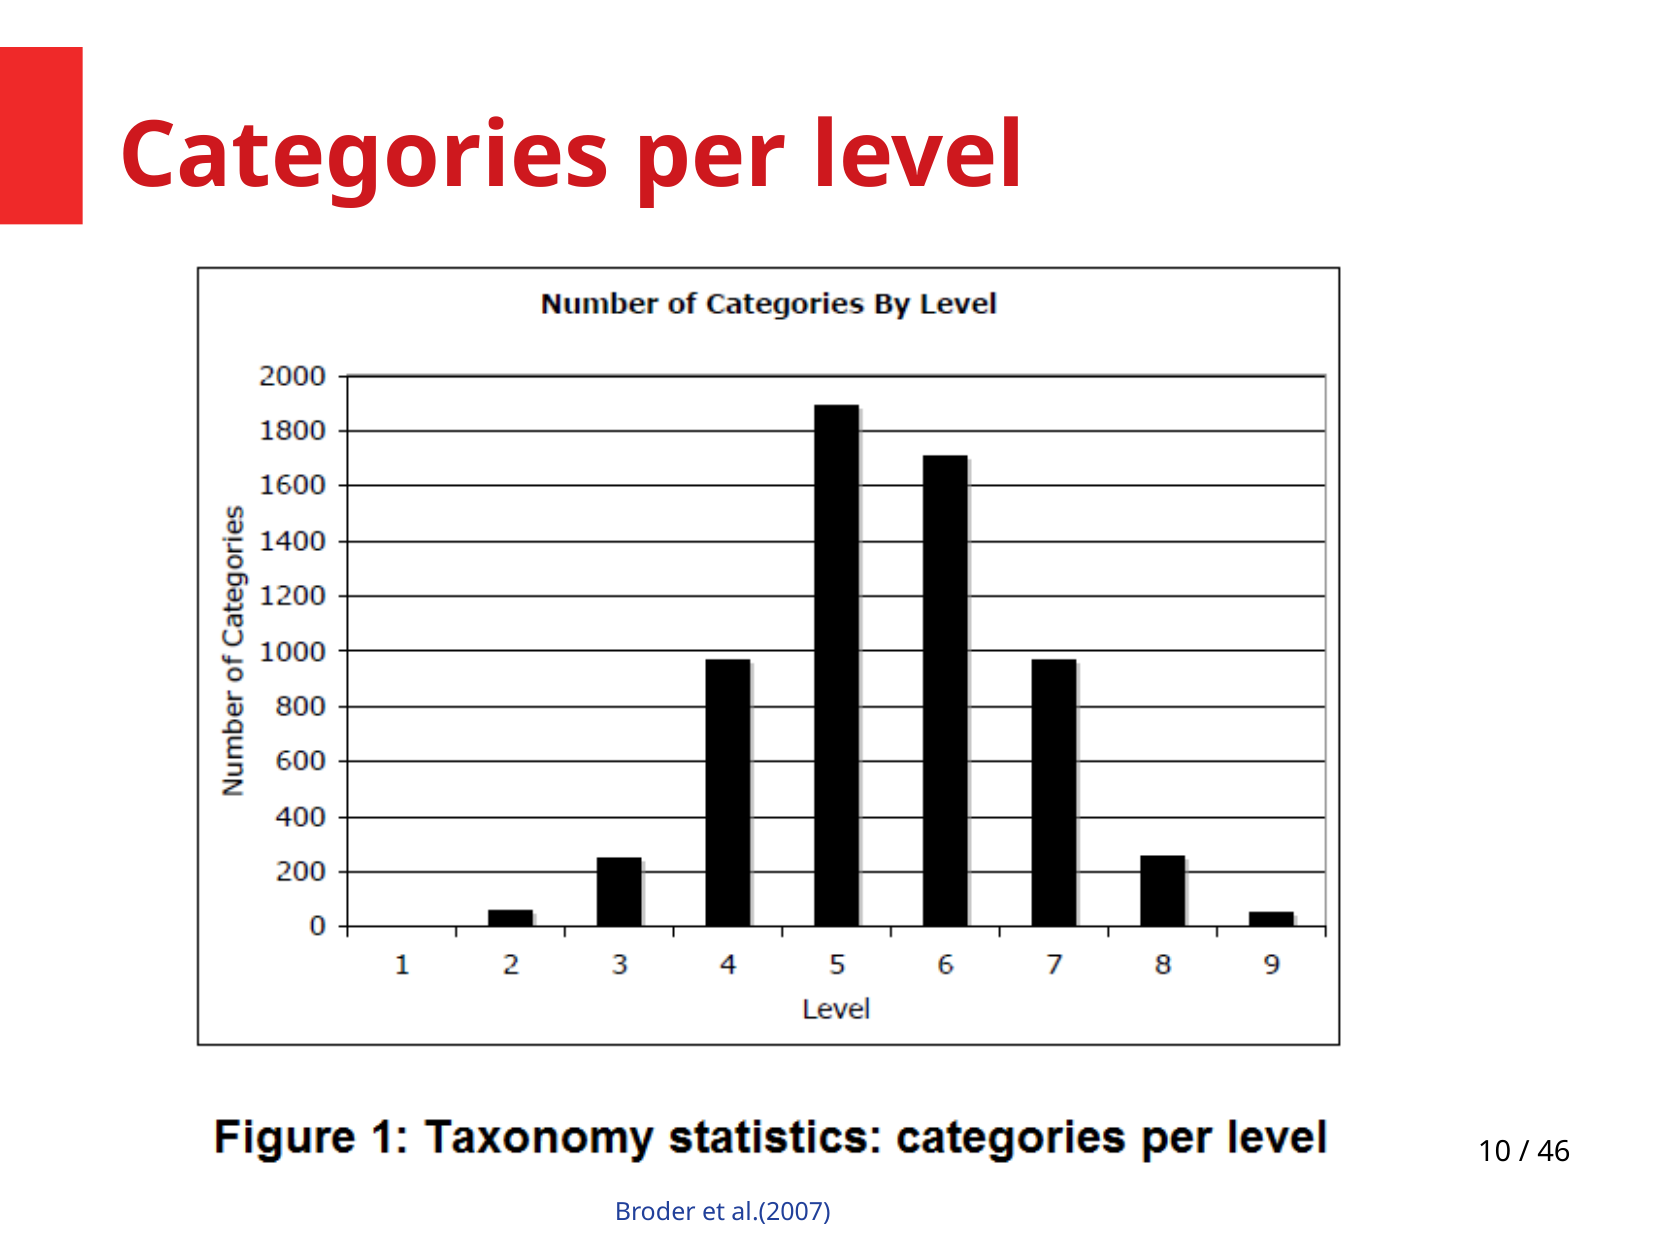

# Categories per level
10
Broder et al.(2007)